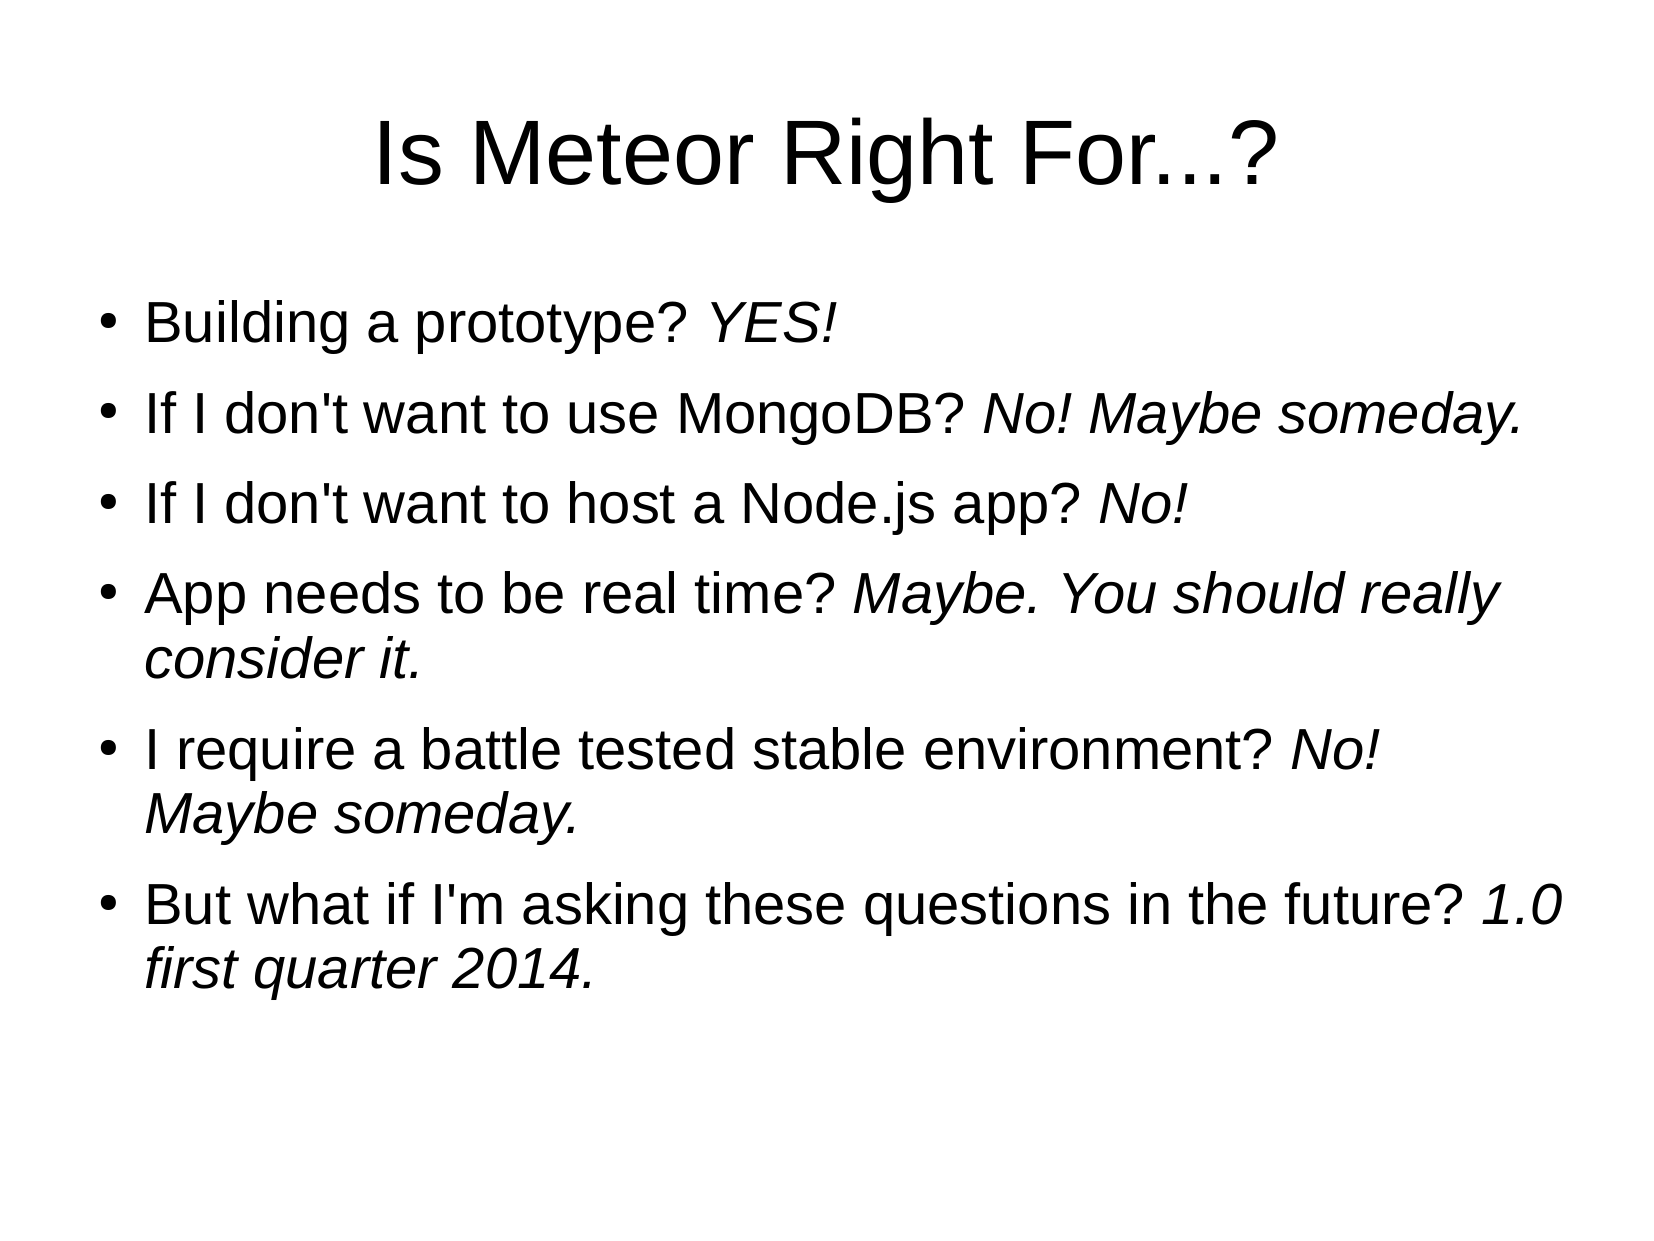

# Is Meteor Right For...?
Building a prototype? YES!
If I don't want to use MongoDB? No! Maybe someday.
If I don't want to host a Node.js app? No!
App needs to be real time? Maybe. You should really consider it.
I require a battle tested stable environment? No! Maybe someday.
But what if I'm asking these questions in the future? 1.0 first quarter 2014.